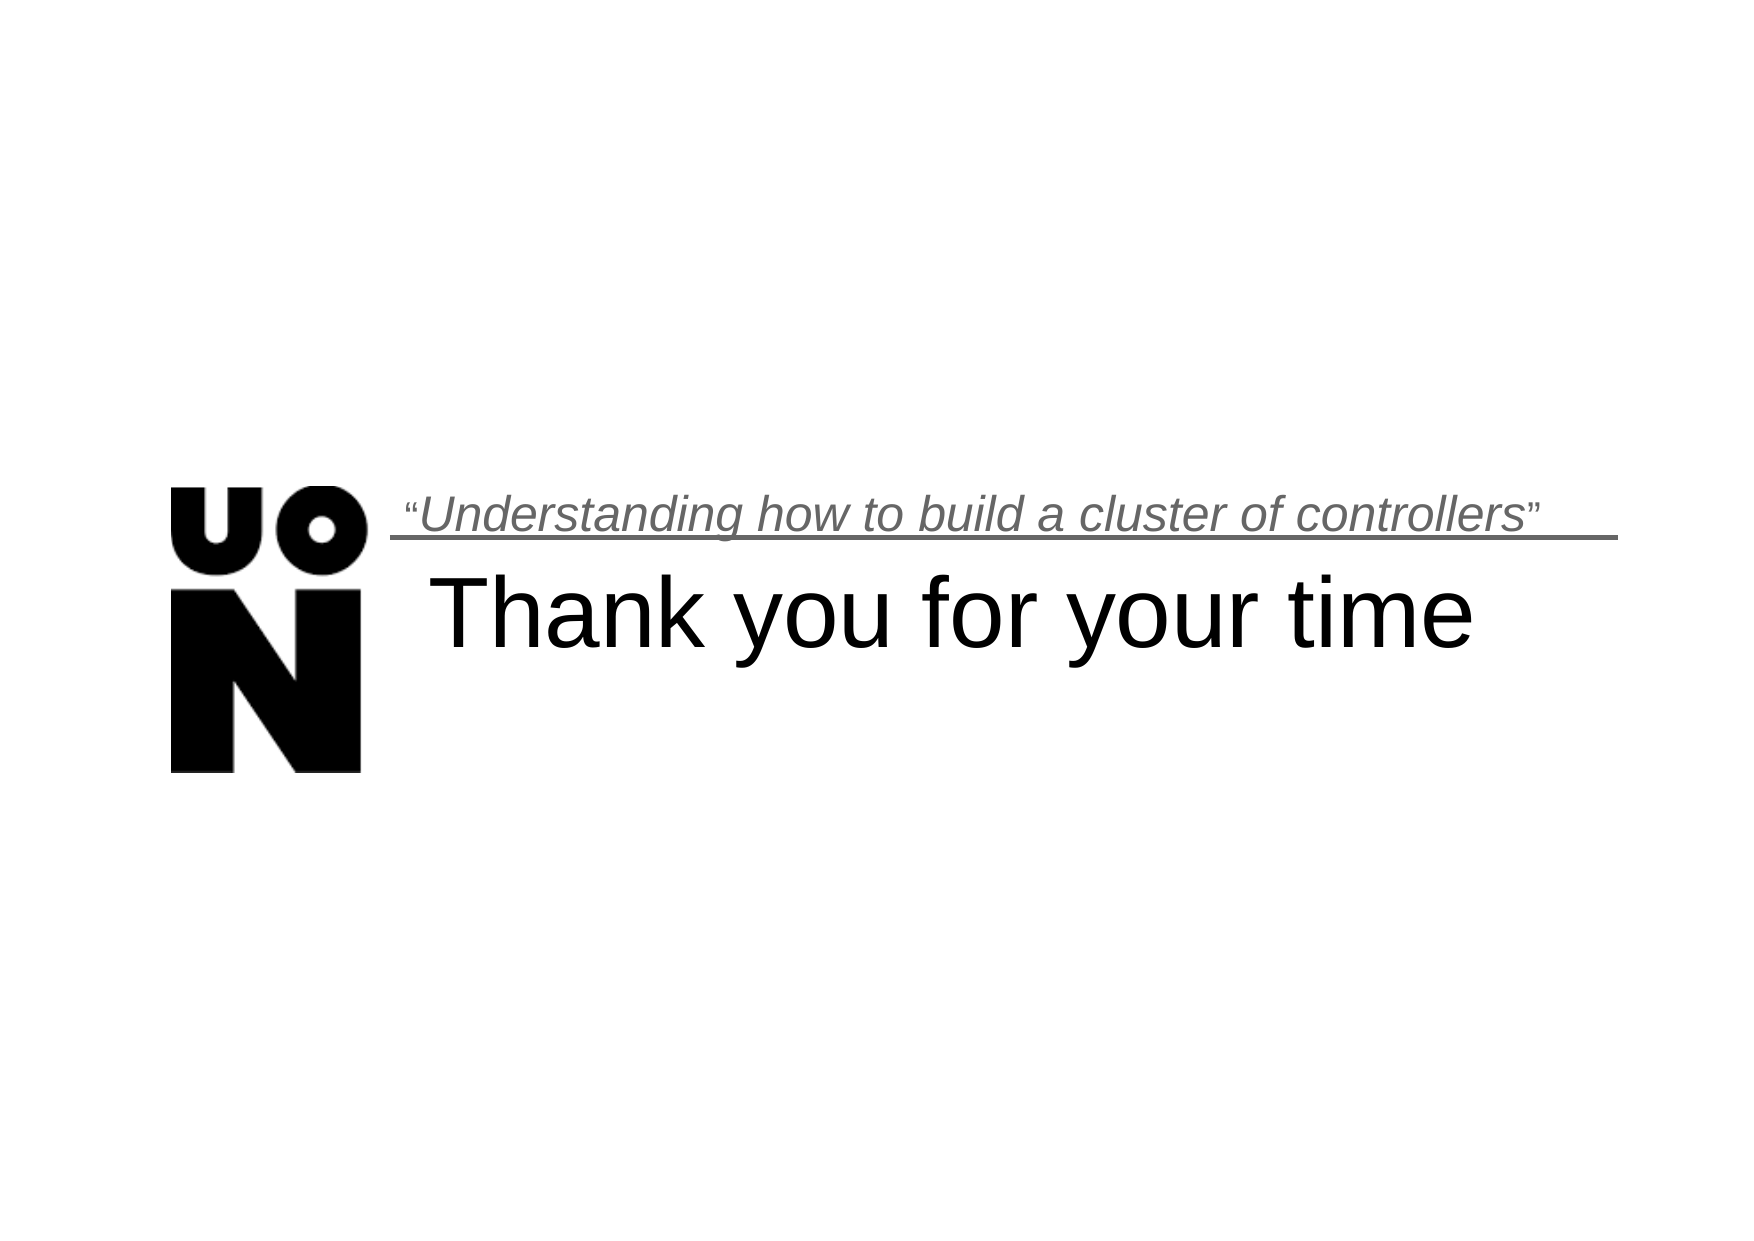

“Understanding how to build a cluster of controllers”
Thank you for your time